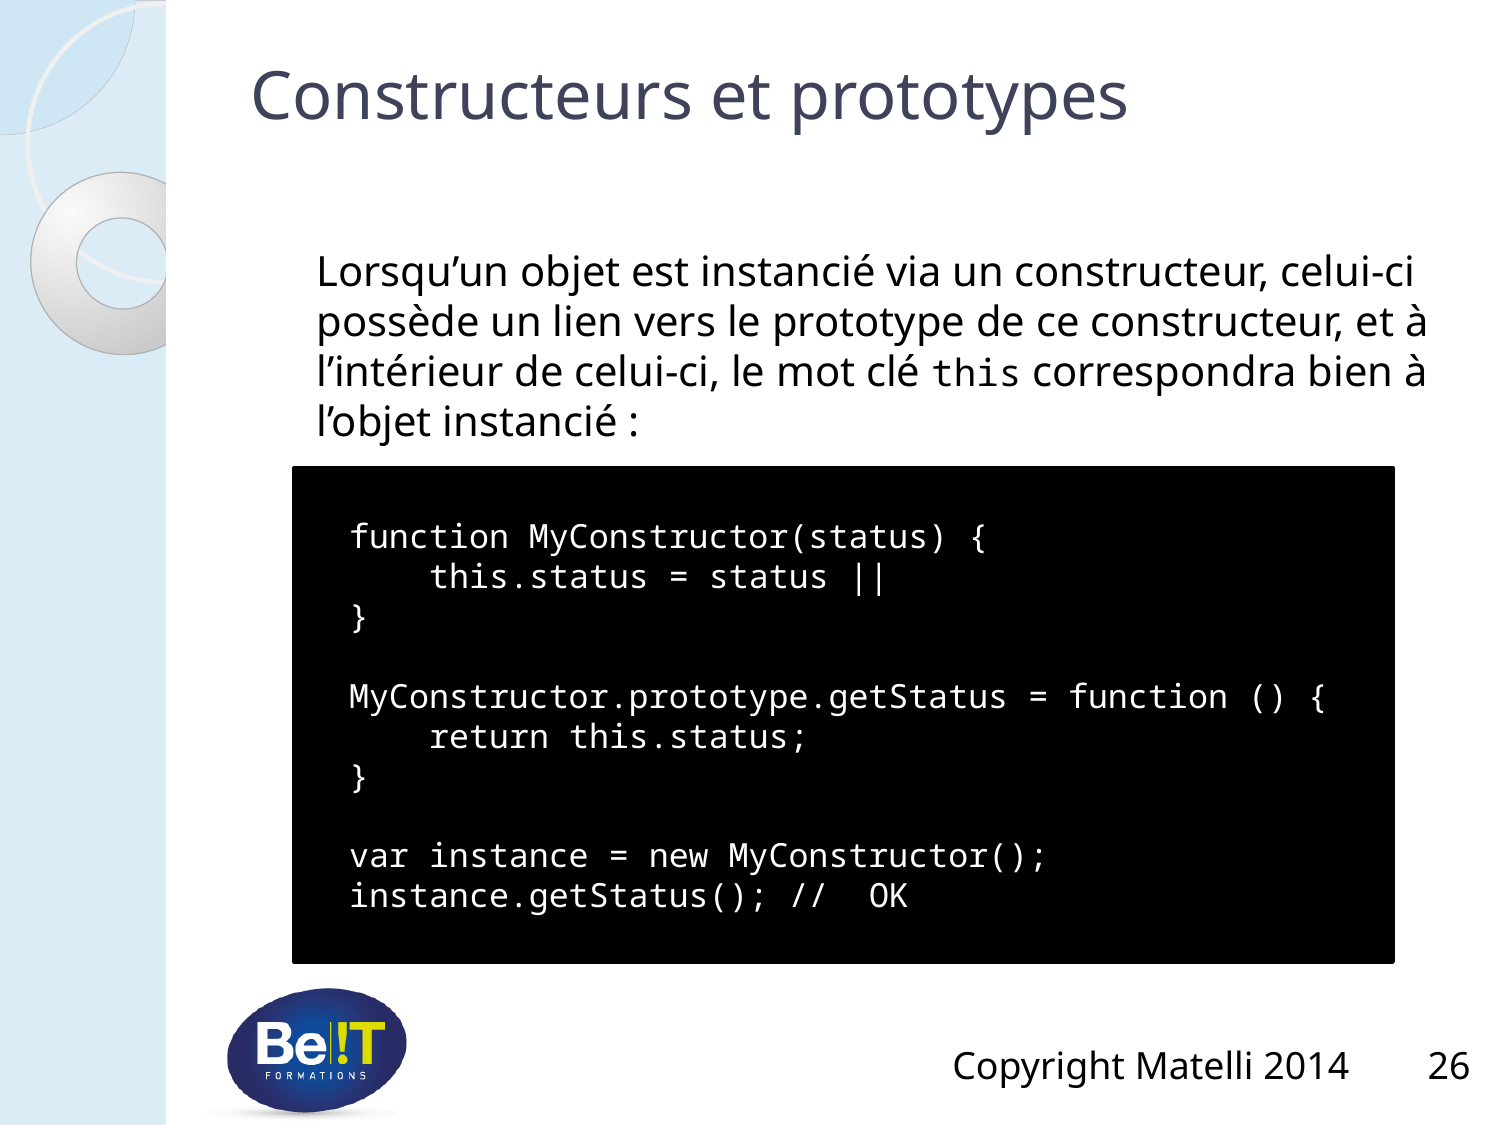

# Constructeurs et prototypes
Lorsqu’un objet est instancié via un constructeur, celui-ci possède un lien vers le prototype de ce constructeur, et à l’intérieur de celui-ci, le mot clé this correspondra bien à l’objet instancié :
 function MyConstructor(status) {
 this.status = status || "OK";
 }
 MyConstructor.prototype.getStatus = function () {
 return this.status;
 }
 var instance = new MyConstructor();
 instance.getStatus(); // "OK"
Copyright Matelli 2014